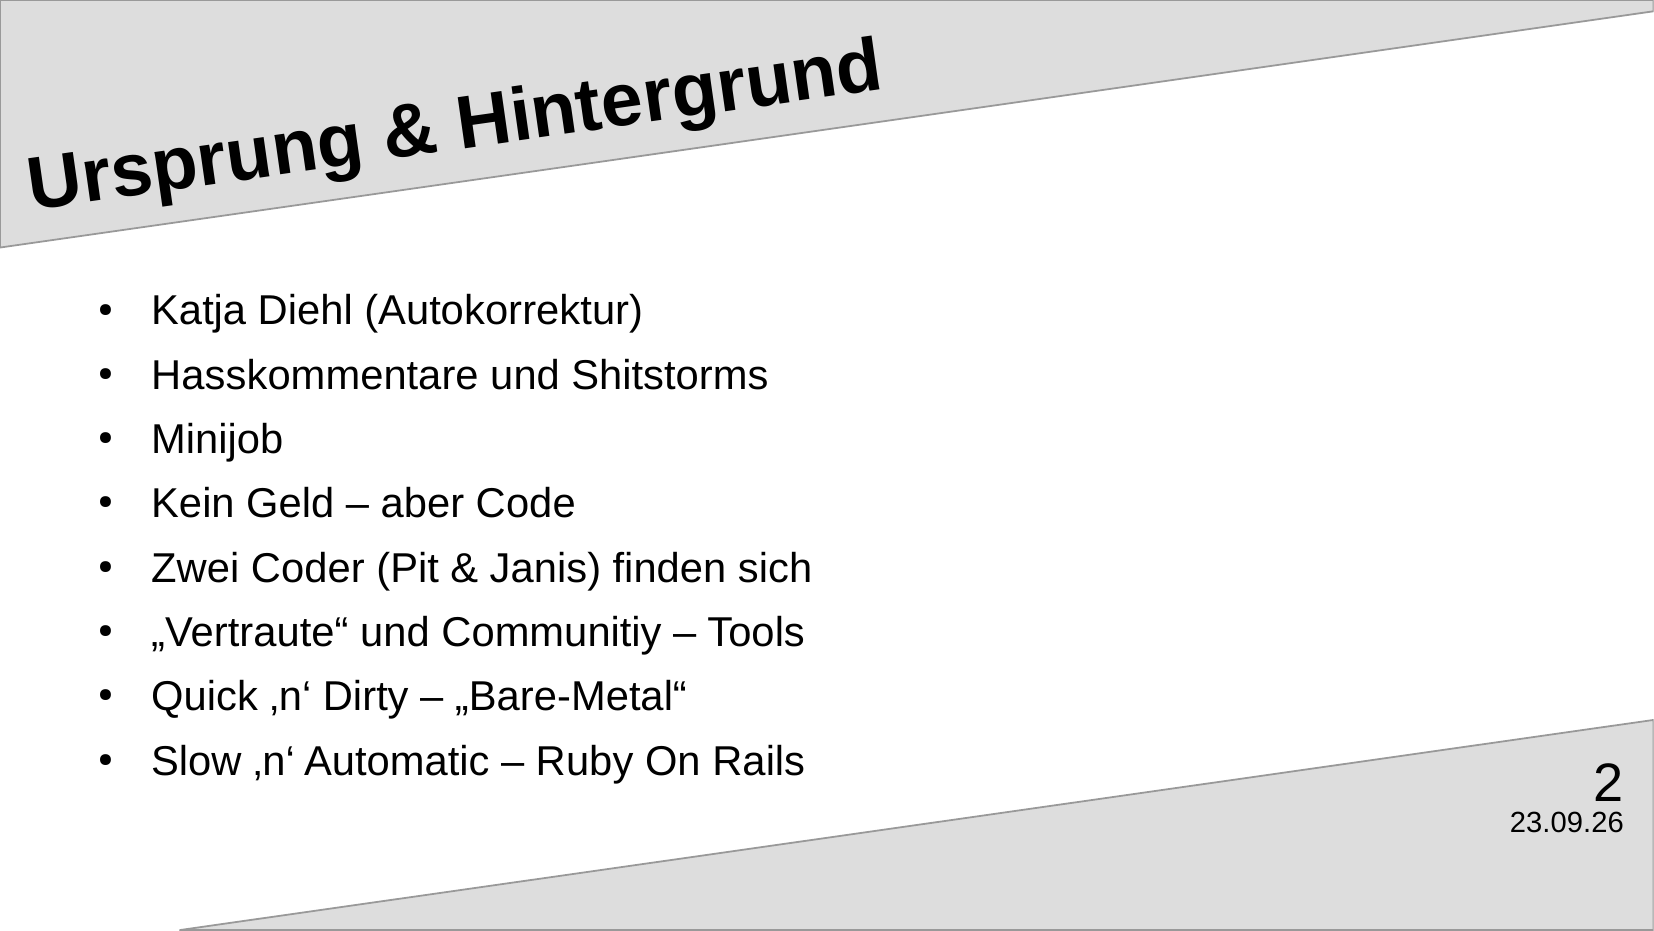

# Ursprung & Hintergrund
Katja Diehl (Autokorrektur)
Hasskommentare und Shitstorms
Minijob
Kein Geld – aber Code
Zwei Coder (Pit & Janis) finden sich
„Vertraute“ und Communitiy – Tools
Quick ‚n‘ Dirty – „Bare-Metal“
Slow ‚n‘ Automatic – Ruby On Rails
2